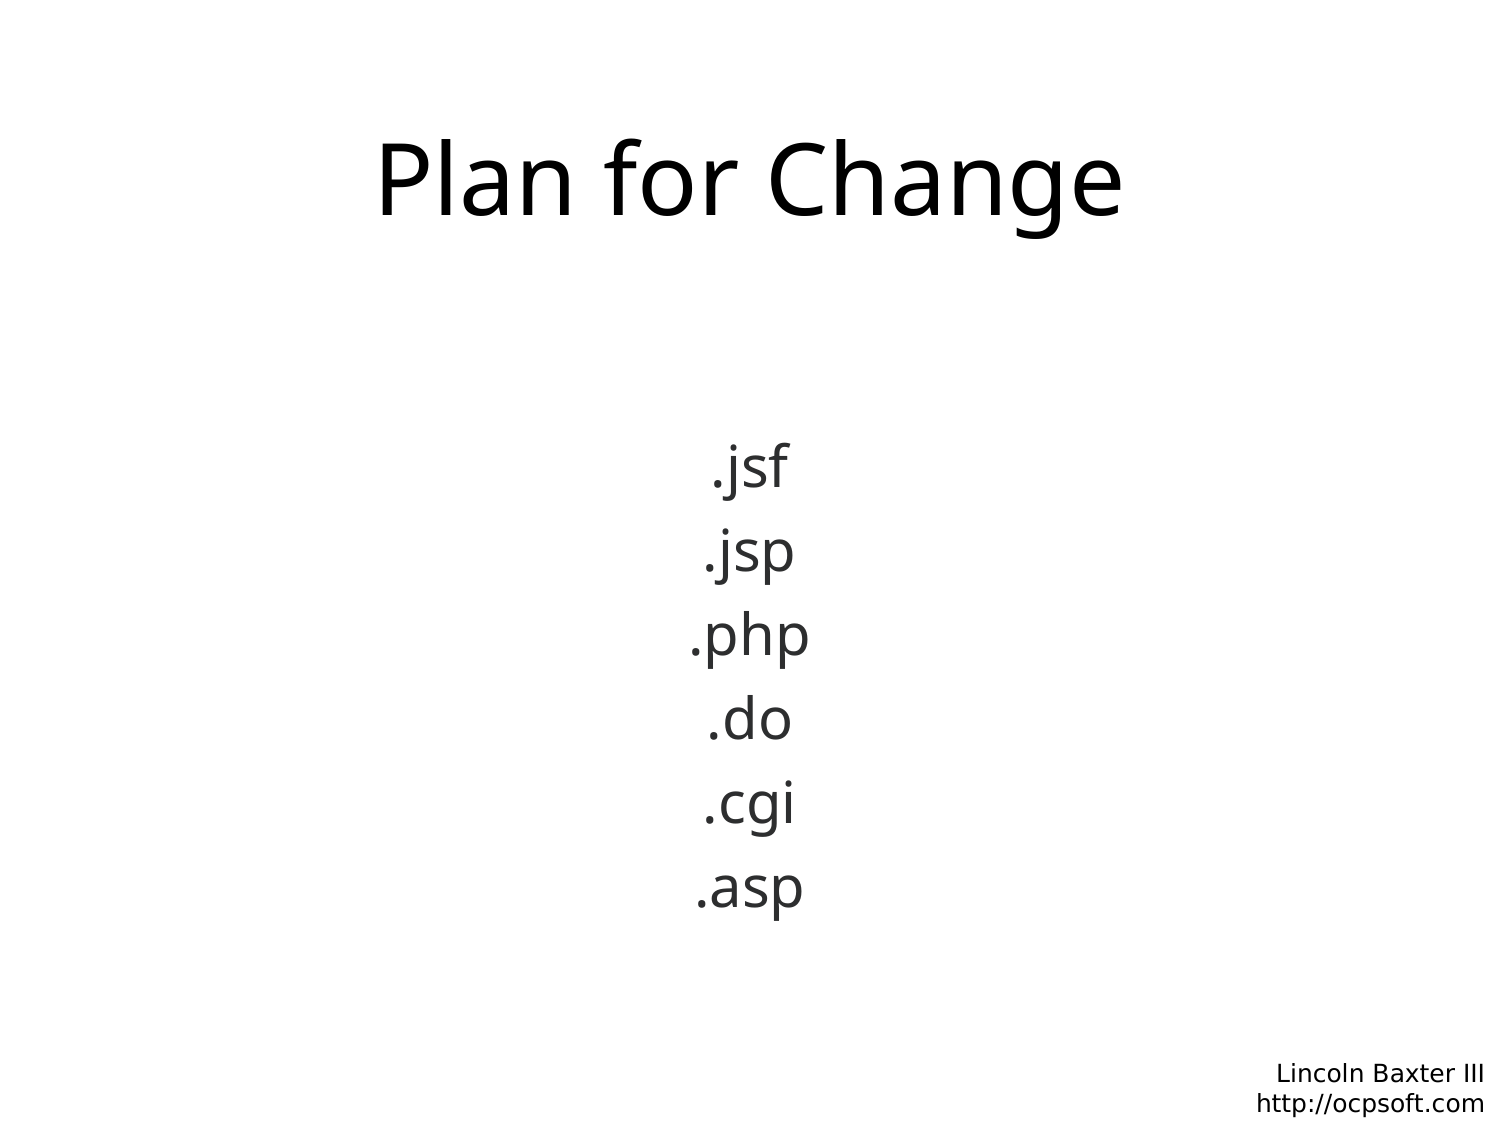

# Plan for Change
.jsf
.jsp
.php
.do
.cgi
.asp